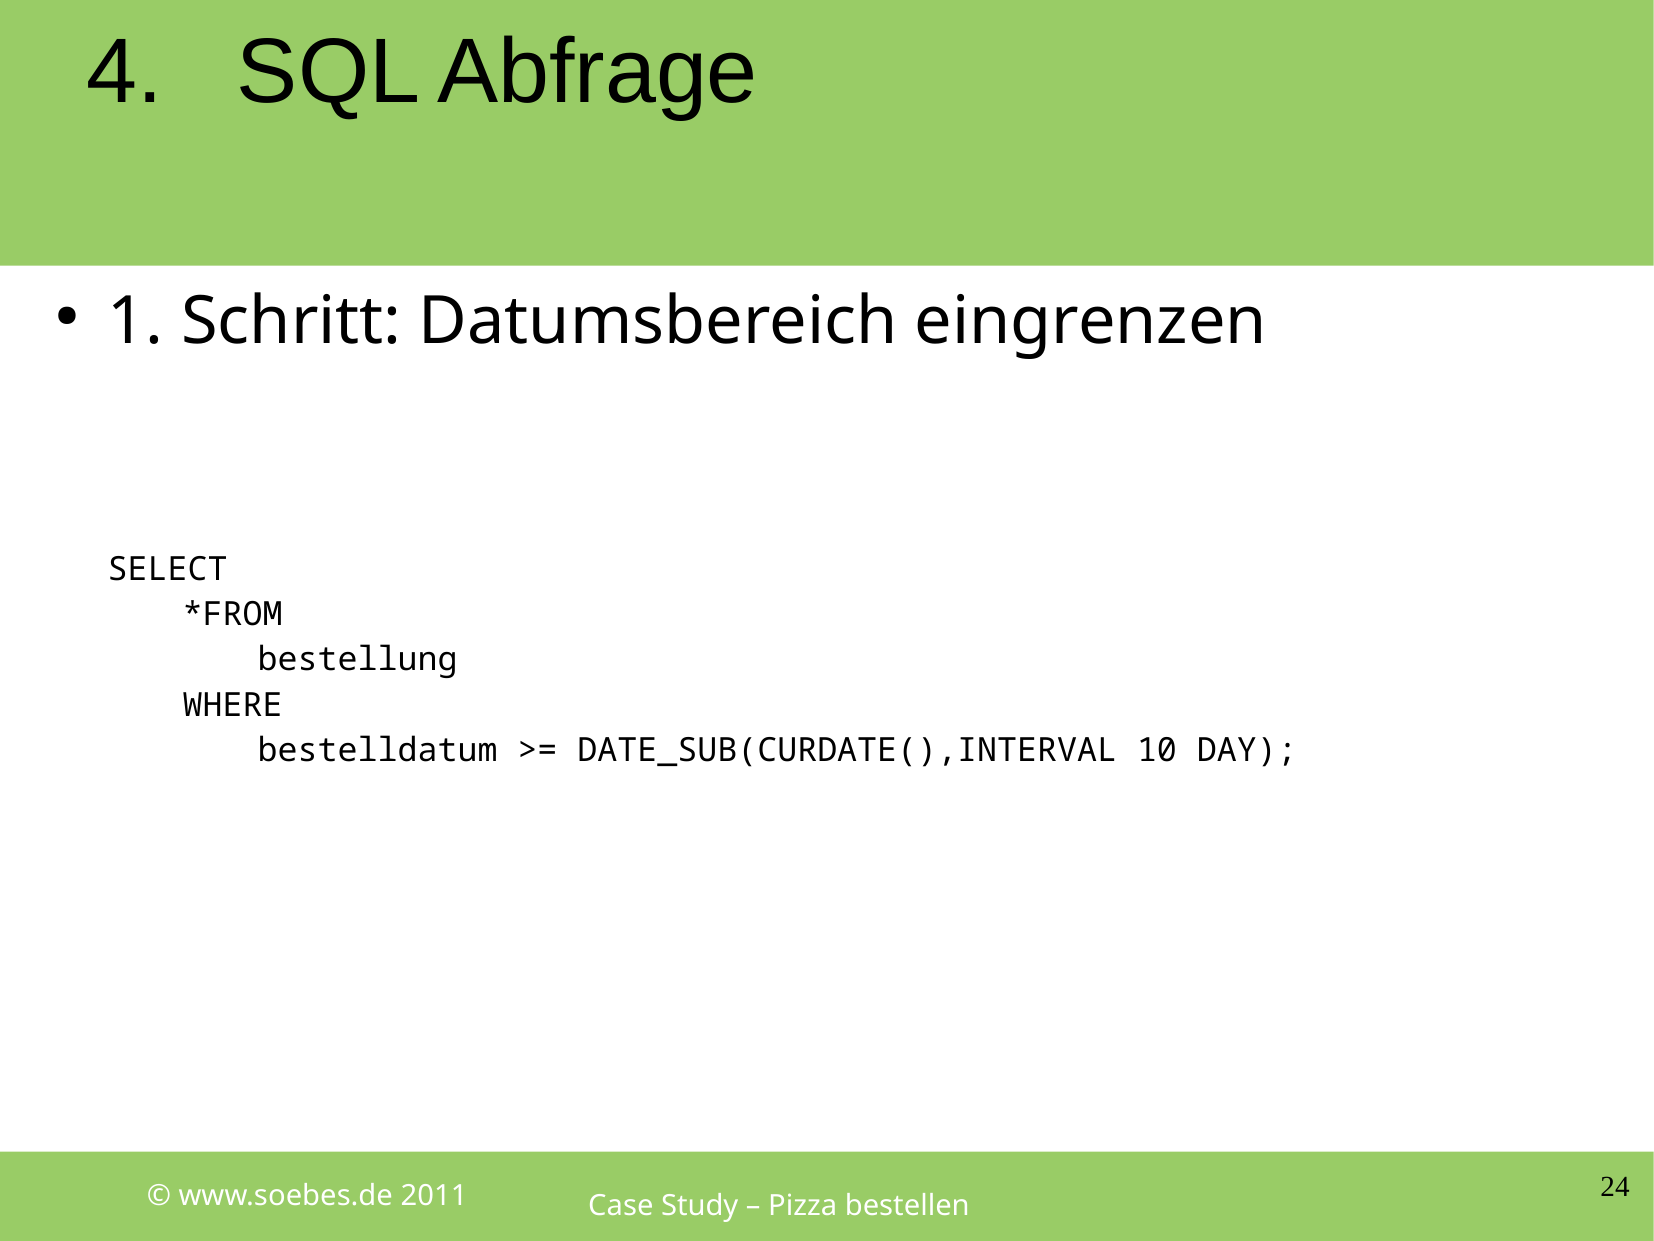

# 4.	SQL Abfrage
1. Schritt: Datumsbereich eingrenzen
SELECT
	*FROM
		bestellung
	WHERE
		bestelldatum >= DATE_SUB(CURDATE(),INTERVAL 10 DAY);
24